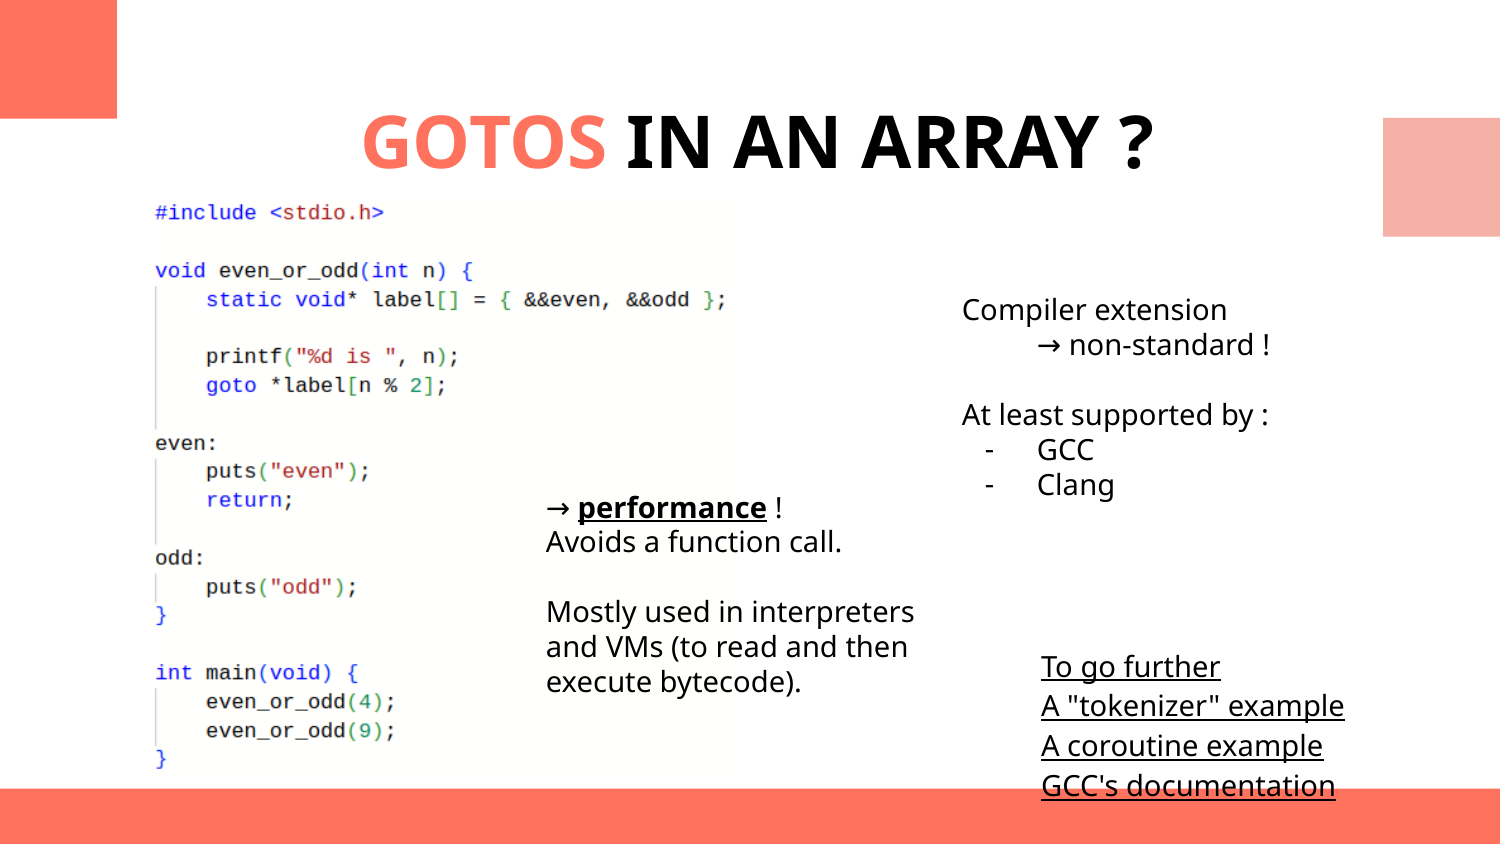

# GOTOS IN AN ARRAY ?
Compiler extension
→ non-standard !
At least supported by :
GCC
Clang
→ performance !
Avoids a function call.
Mostly used in interpreters and VMs (to read and then execute bytecode).
To go further
A "tokenizer" example
A coroutine example
GCC's documentation